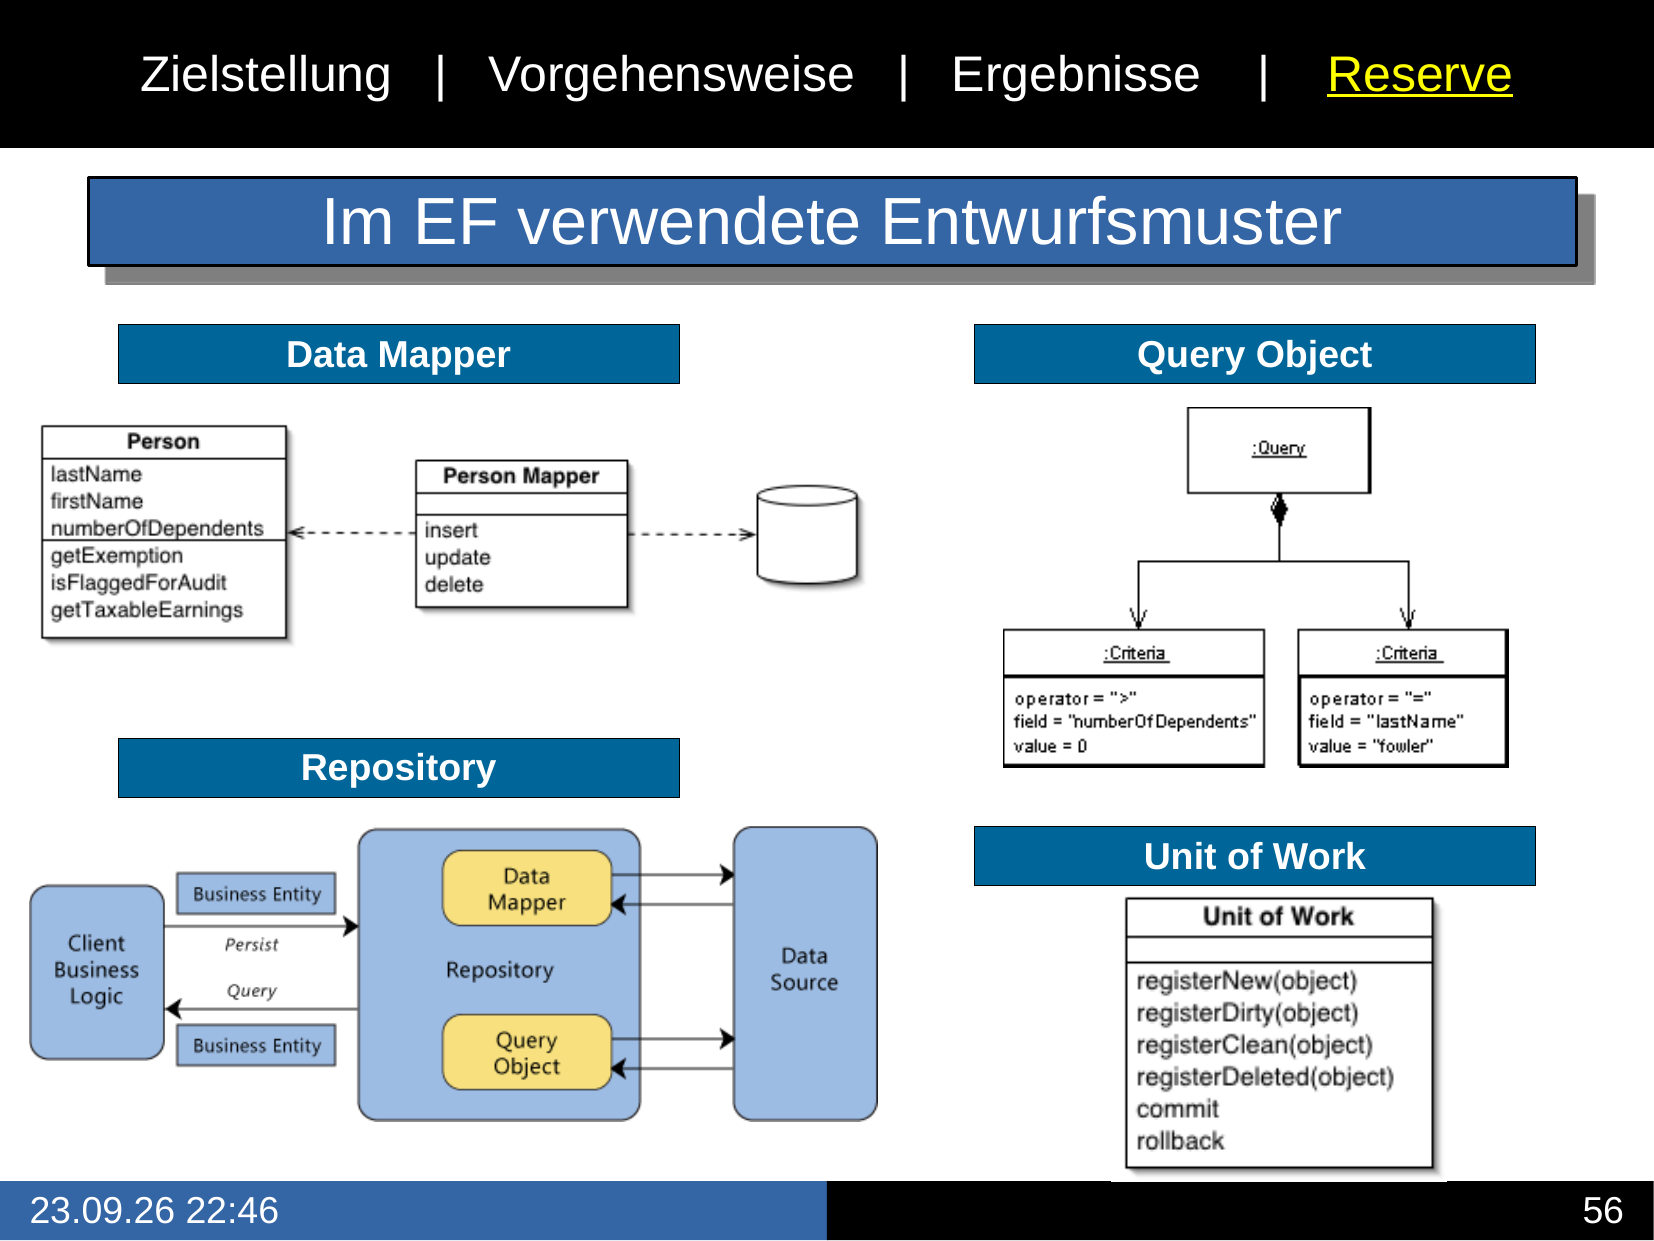

Zielstellung | Vorgehensweise | Ergebnisse | Reserve
# Im EF verwendete Entwurfsmuster
Data Mapper
Query Object
Repository
Unit of Work
56